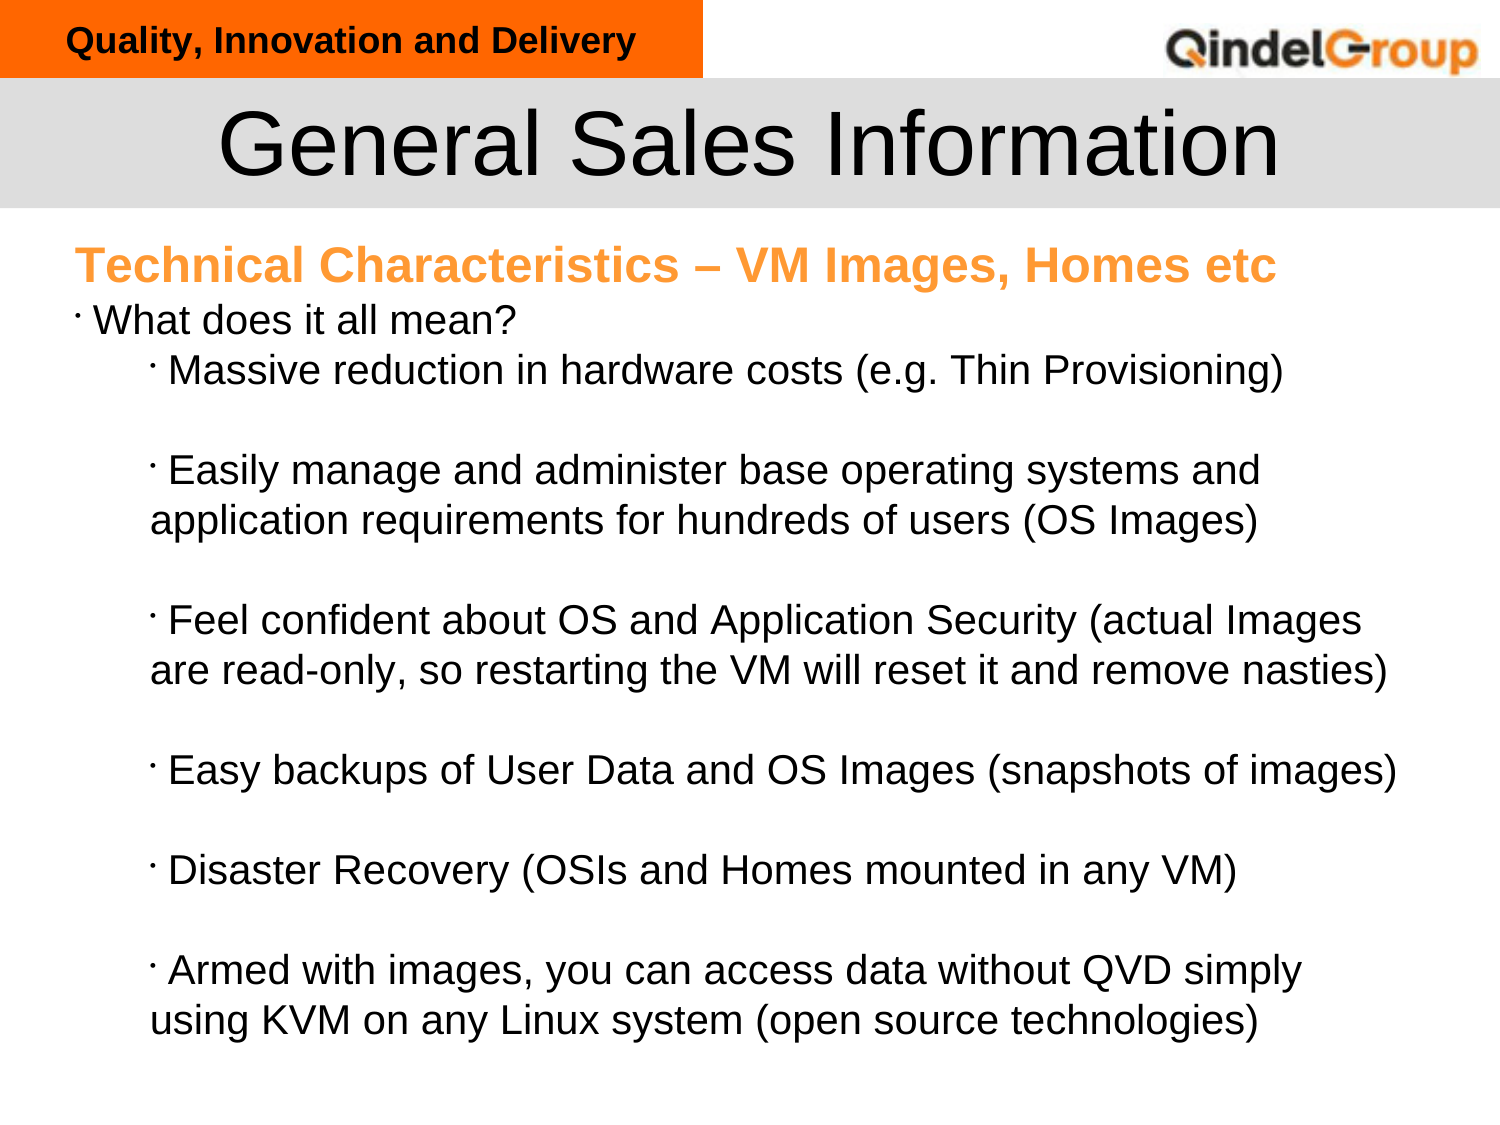

# General Sales Information
Technical Characteristics – VM Images, Homes etc
 What does it all mean?
 Massive reduction in hardware costs (e.g. Thin Provisioning)
 Easily manage and administer base operating systems and application requirements for hundreds of users (OS Images)
 Feel confident about OS and Application Security (actual Images are read-only, so restarting the VM will reset it and remove nasties)
 Easy backups of User Data and OS Images (snapshots of images)
 Disaster Recovery (OSIs and Homes mounted in any VM)
 Armed with images, you can access data without QVD simply using KVM on any Linux system (open source technologies)